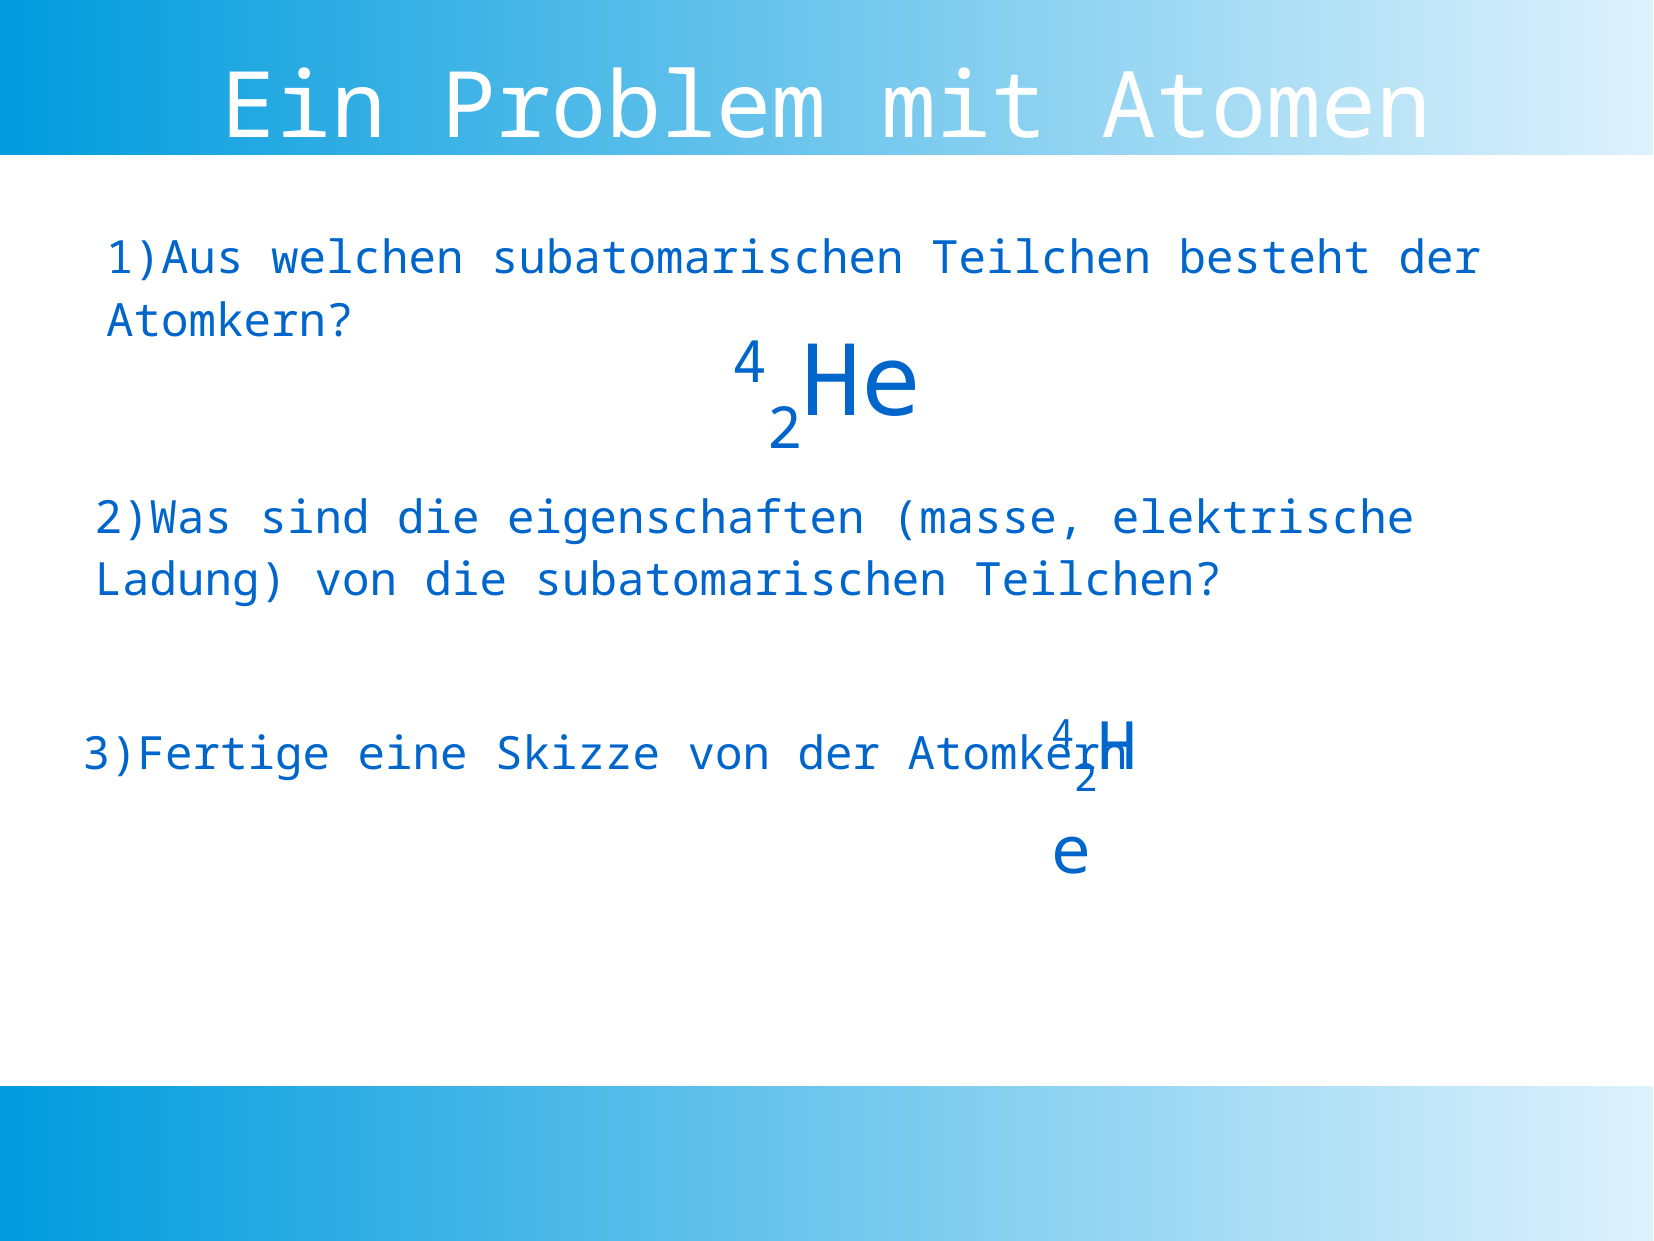

# Ein Problem mit Atomen
1)Aus welchen subatomarischen Teilchen besteht der Atomkern?
42He
2)Was sind die eigenschaften (masse, elektrische Ladung) von die subatomarischen Teilchen?
42He
3)Fertige eine Skizze von der Atomkern